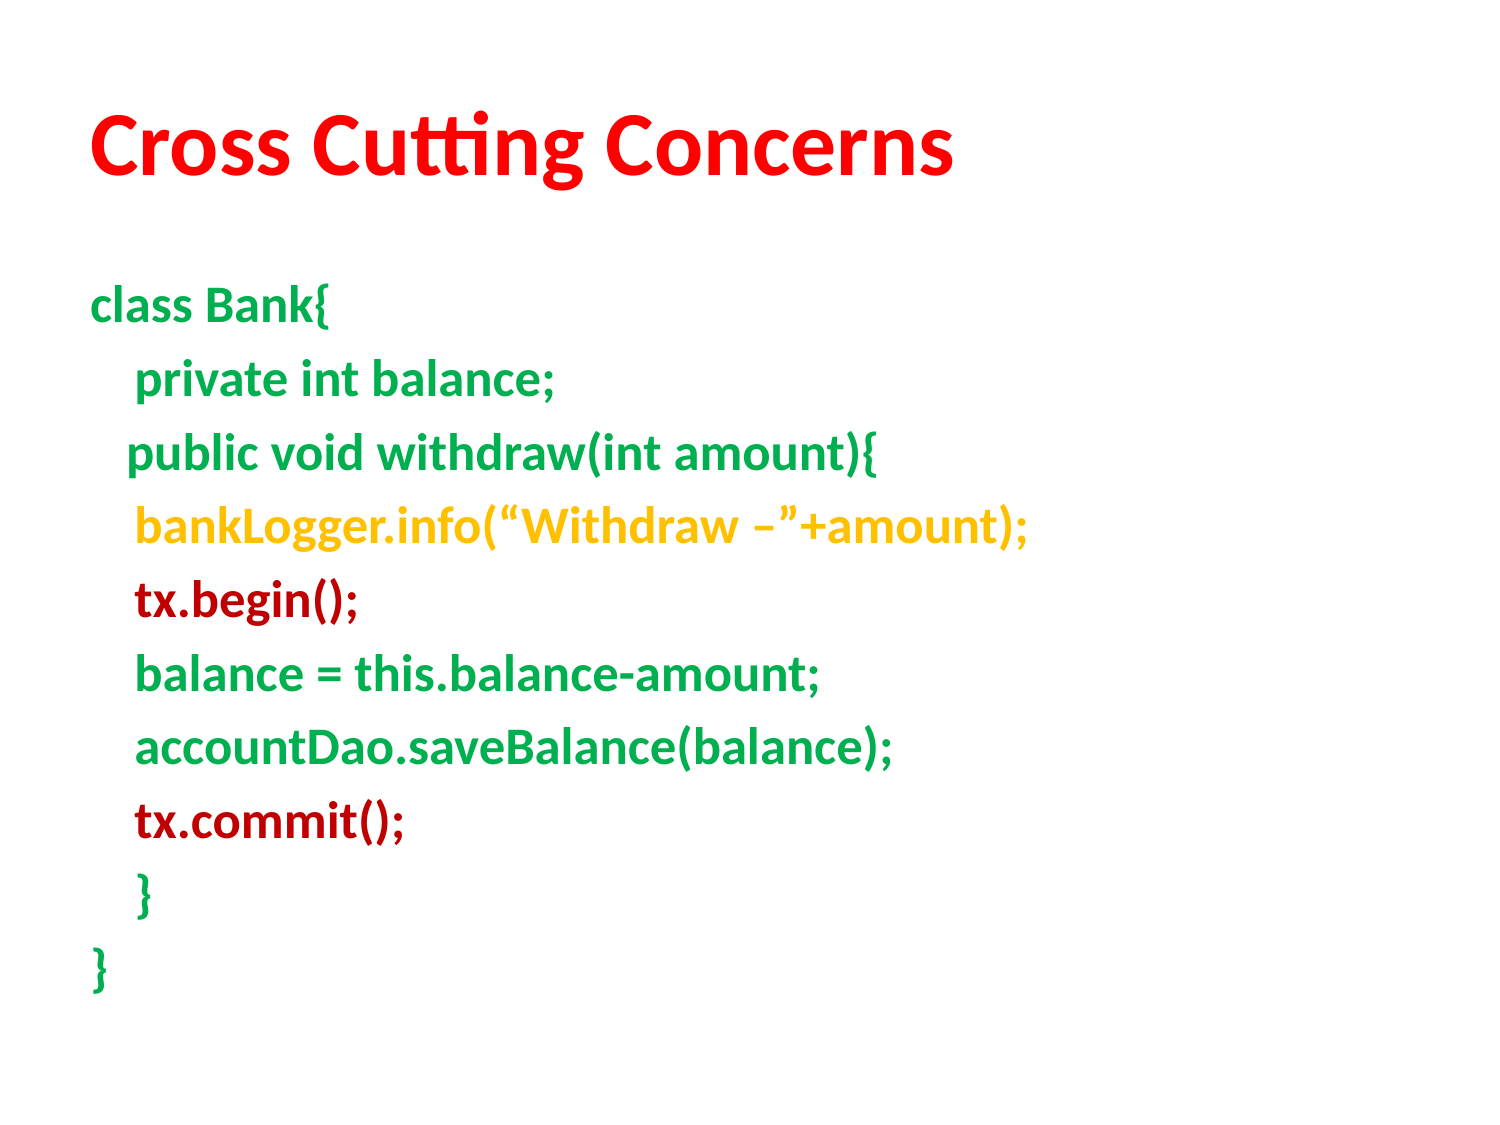

# Cross Cutting Concerns
class Bank{
	private int balance;
 public void withdraw(int amount){
	bankLogger.info(“Withdraw –”+amount);
	tx.begin();
	balance = this.balance-amount;
	accountDao.saveBalance(balance);
	tx.commit();
	}
}